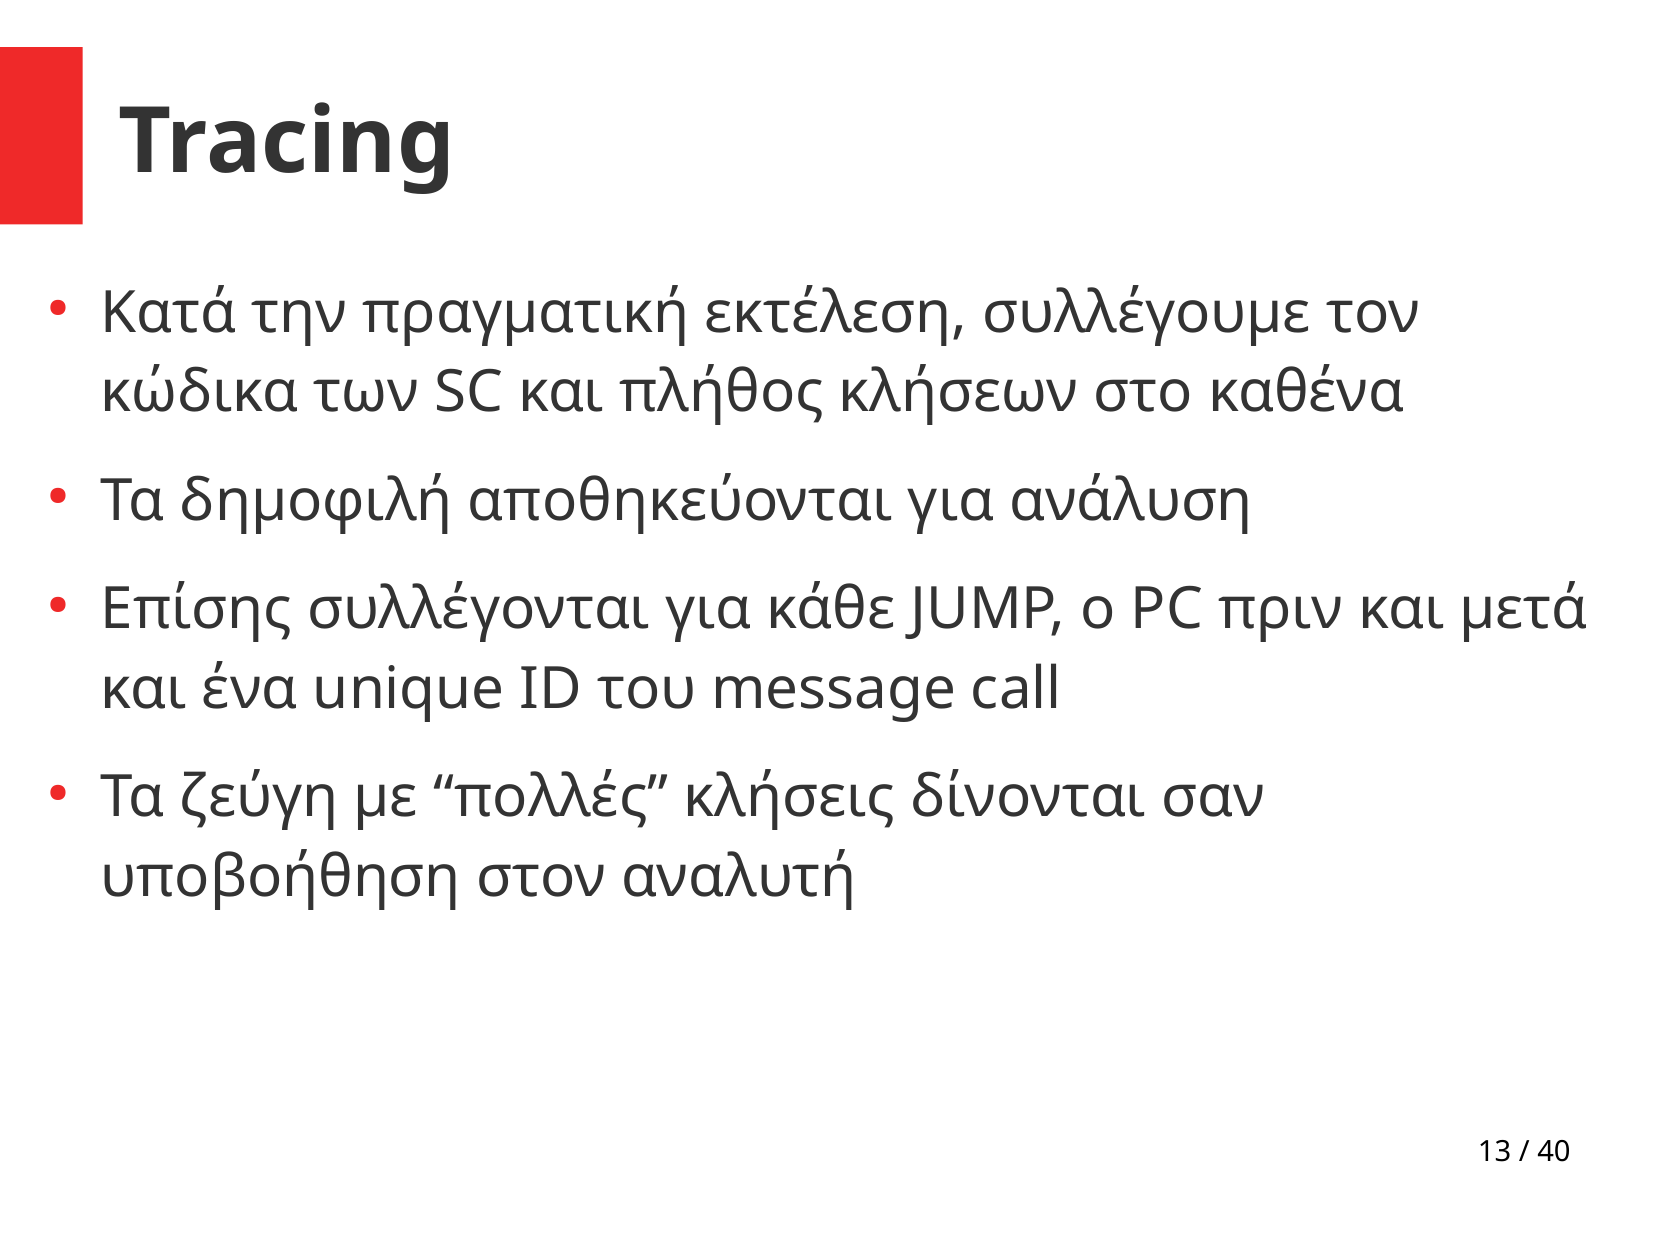

# Tracing
Κατά την πραγματική εκτέλεση, συλλέγουμε τον κώδικα των SC και πλήθος κλήσεων στο καθένα
Τα δημοφιλή αποθηκεύονται για ανάλυση
Επίσης συλλέγονται για κάθε JUMP, ο PC πριν και μετά και ένα unique ID του message call
Τα ζεύγη με “πολλές” κλήσεις δίνονται σαν υποβοήθηση στον αναλυτή
13